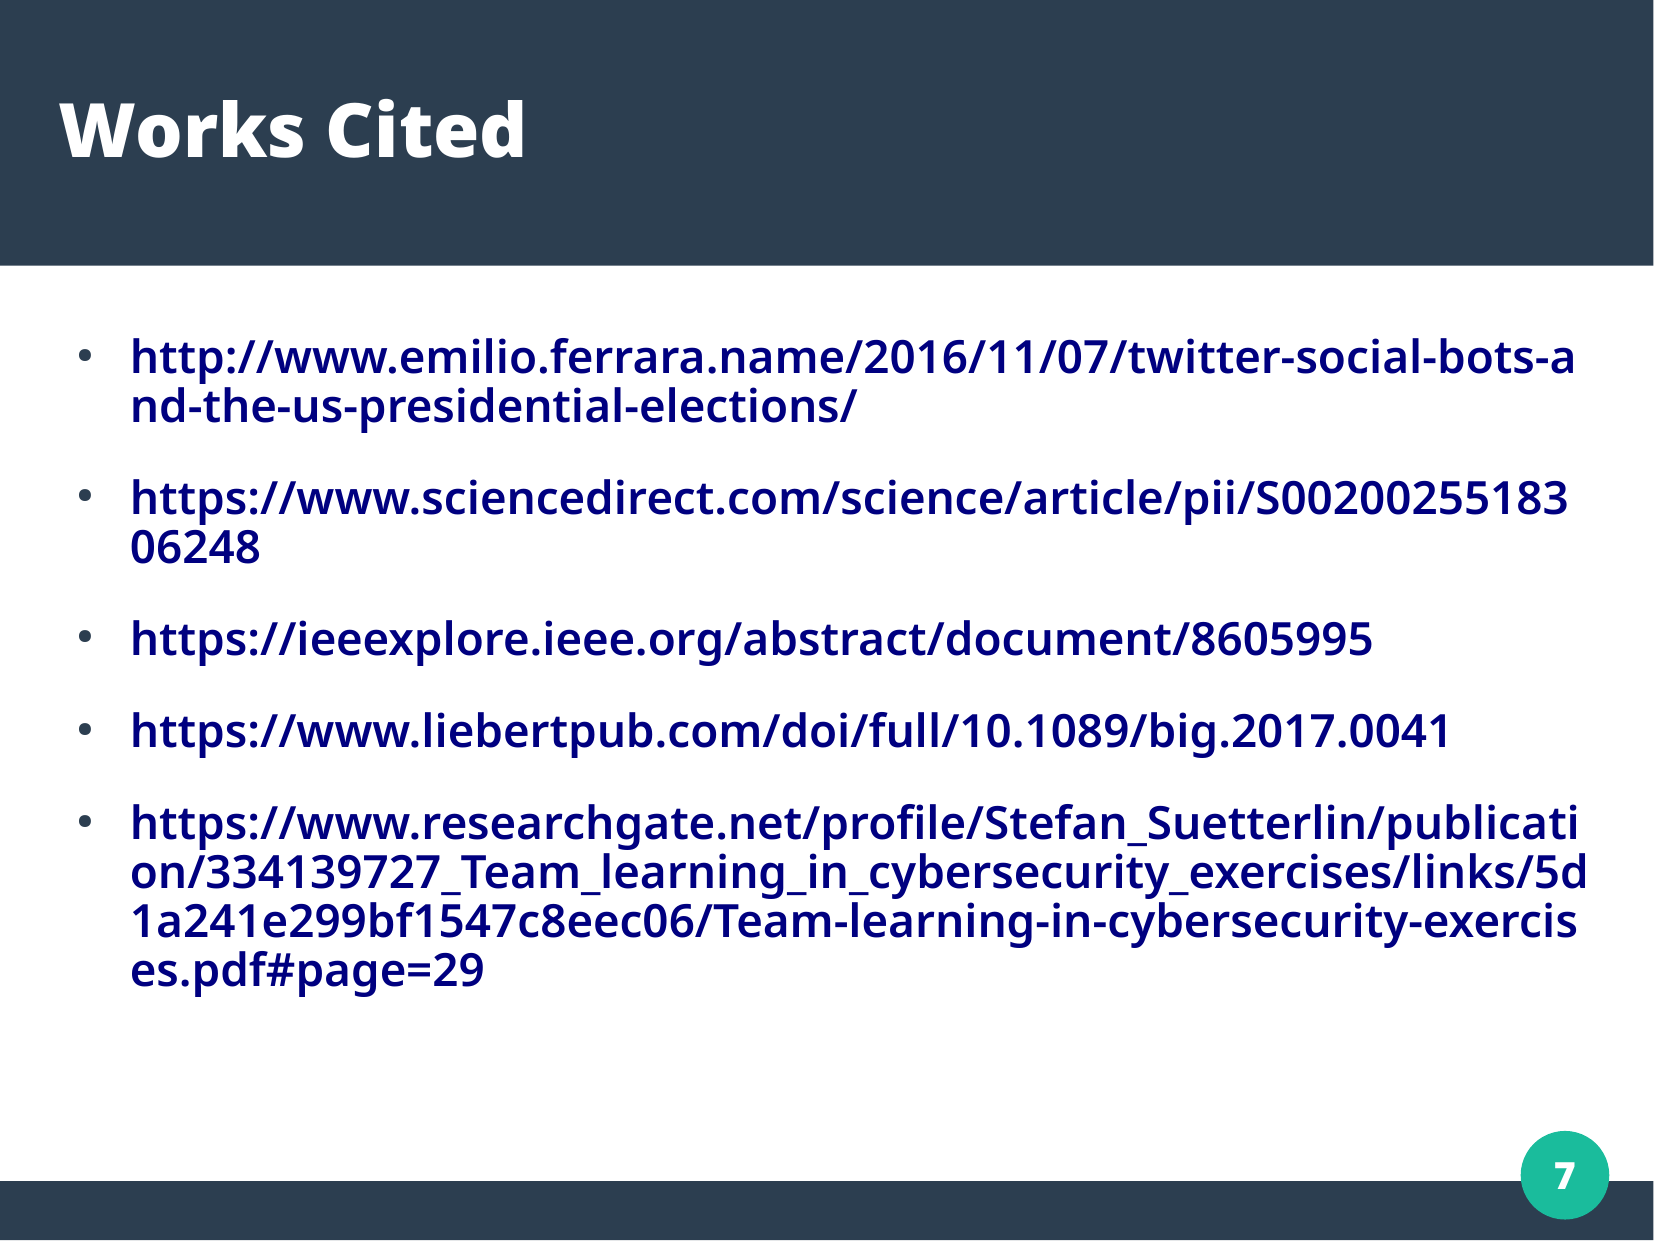

# Works Cited
http://www.emilio.ferrara.name/2016/11/07/twitter-social-bots-and-the-us-presidential-elections/
https://www.sciencedirect.com/science/article/pii/S0020025518306248
https://ieeexplore.ieee.org/abstract/document/8605995
https://www.liebertpub.com/doi/full/10.1089/big.2017.0041
https://www.researchgate.net/profile/Stefan_Suetterlin/publication/334139727_Team_learning_in_cybersecurity_exercises/links/5d1a241e299bf1547c8eec06/Team-learning-in-cybersecurity-exercises.pdf#page=29
7